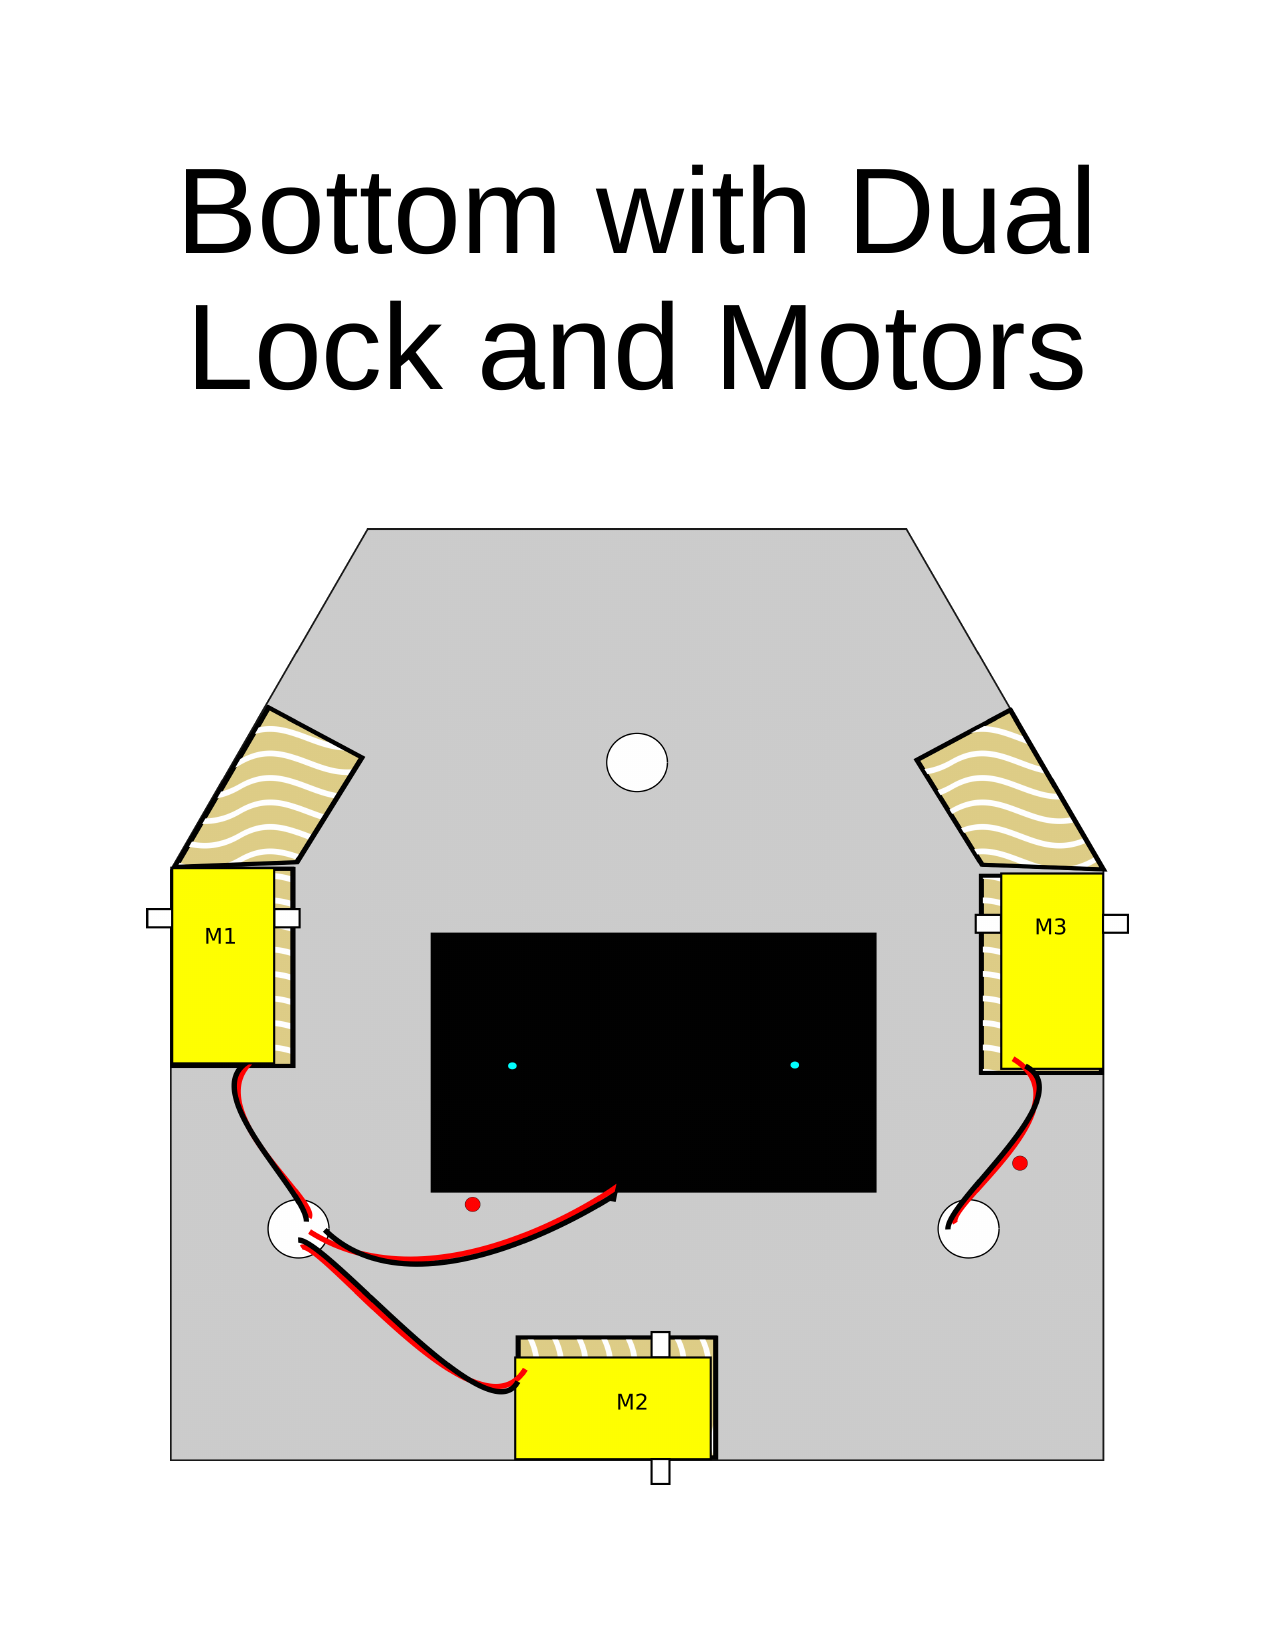

# Bottom with Dual Lock and Motors